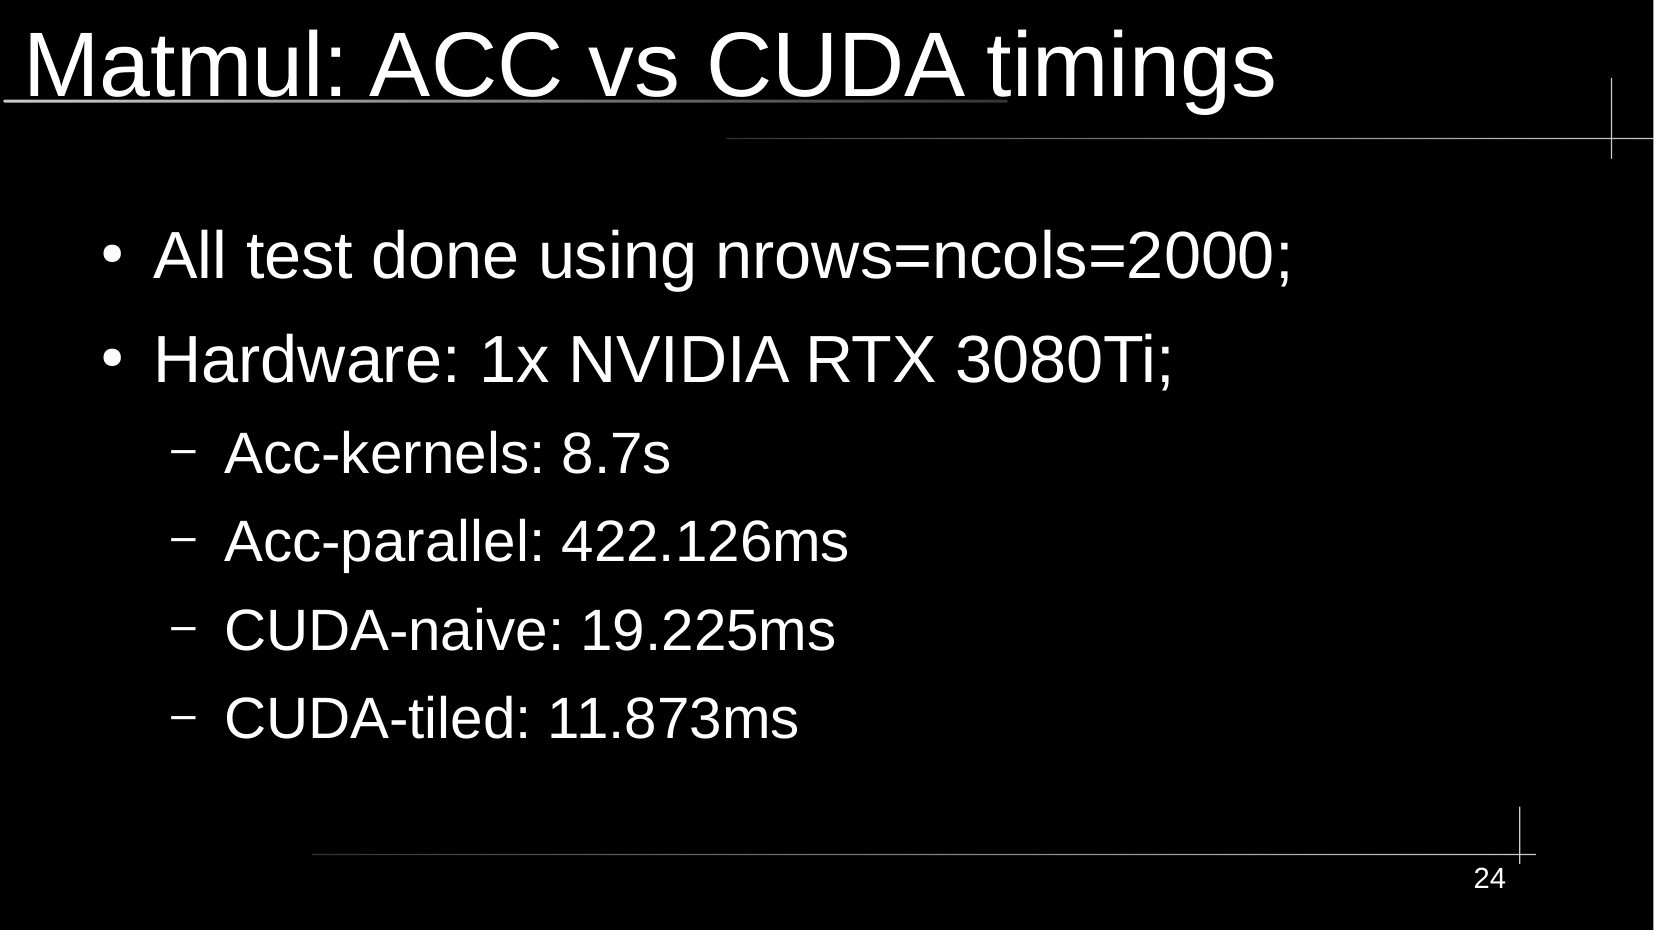

# Matmul: ACC vs CUDA timings
All test done using nrows=ncols=2000;
Hardware: 1x NVIDIA RTX 3080Ti;
Acc-kernels: 8.7s
Acc-parallel: 422.126ms
CUDA-naive: 19.225ms
CUDA-tiled: 11.873ms
24